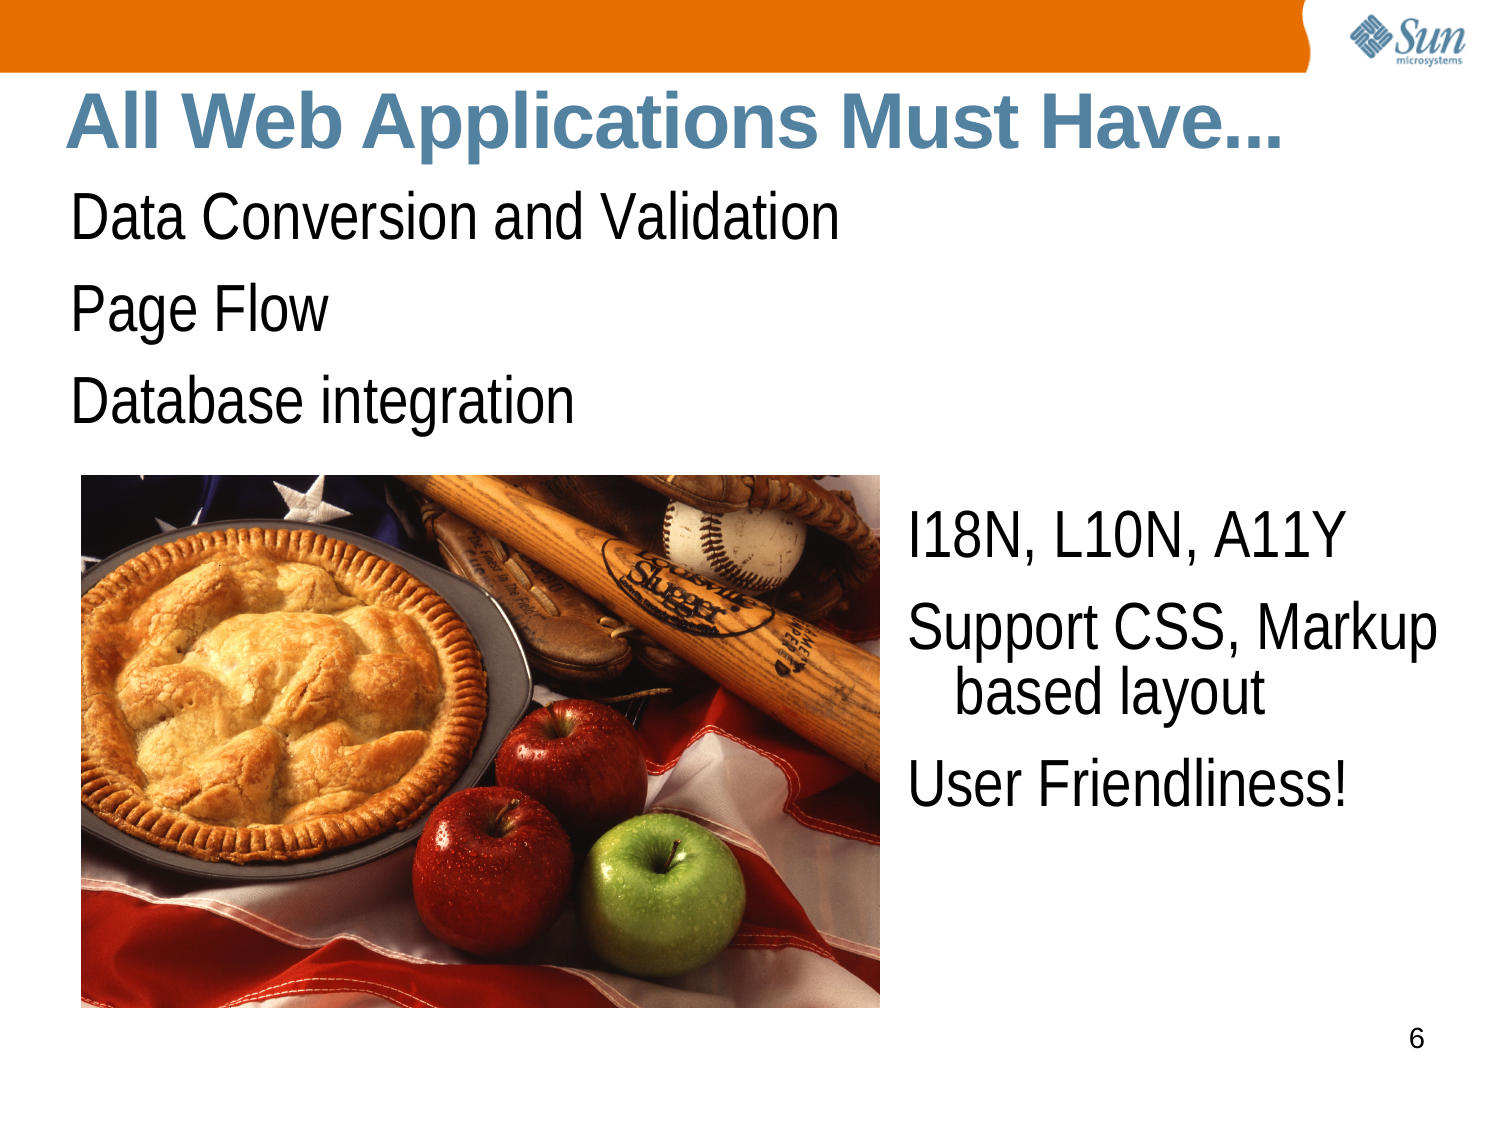

All Web Applications Must Have...
# Data Conversion and Validation
Page Flow
Database integration
I18N, L10N, A11Y
Support CSS, Markup based layout
User Friendliness!
6